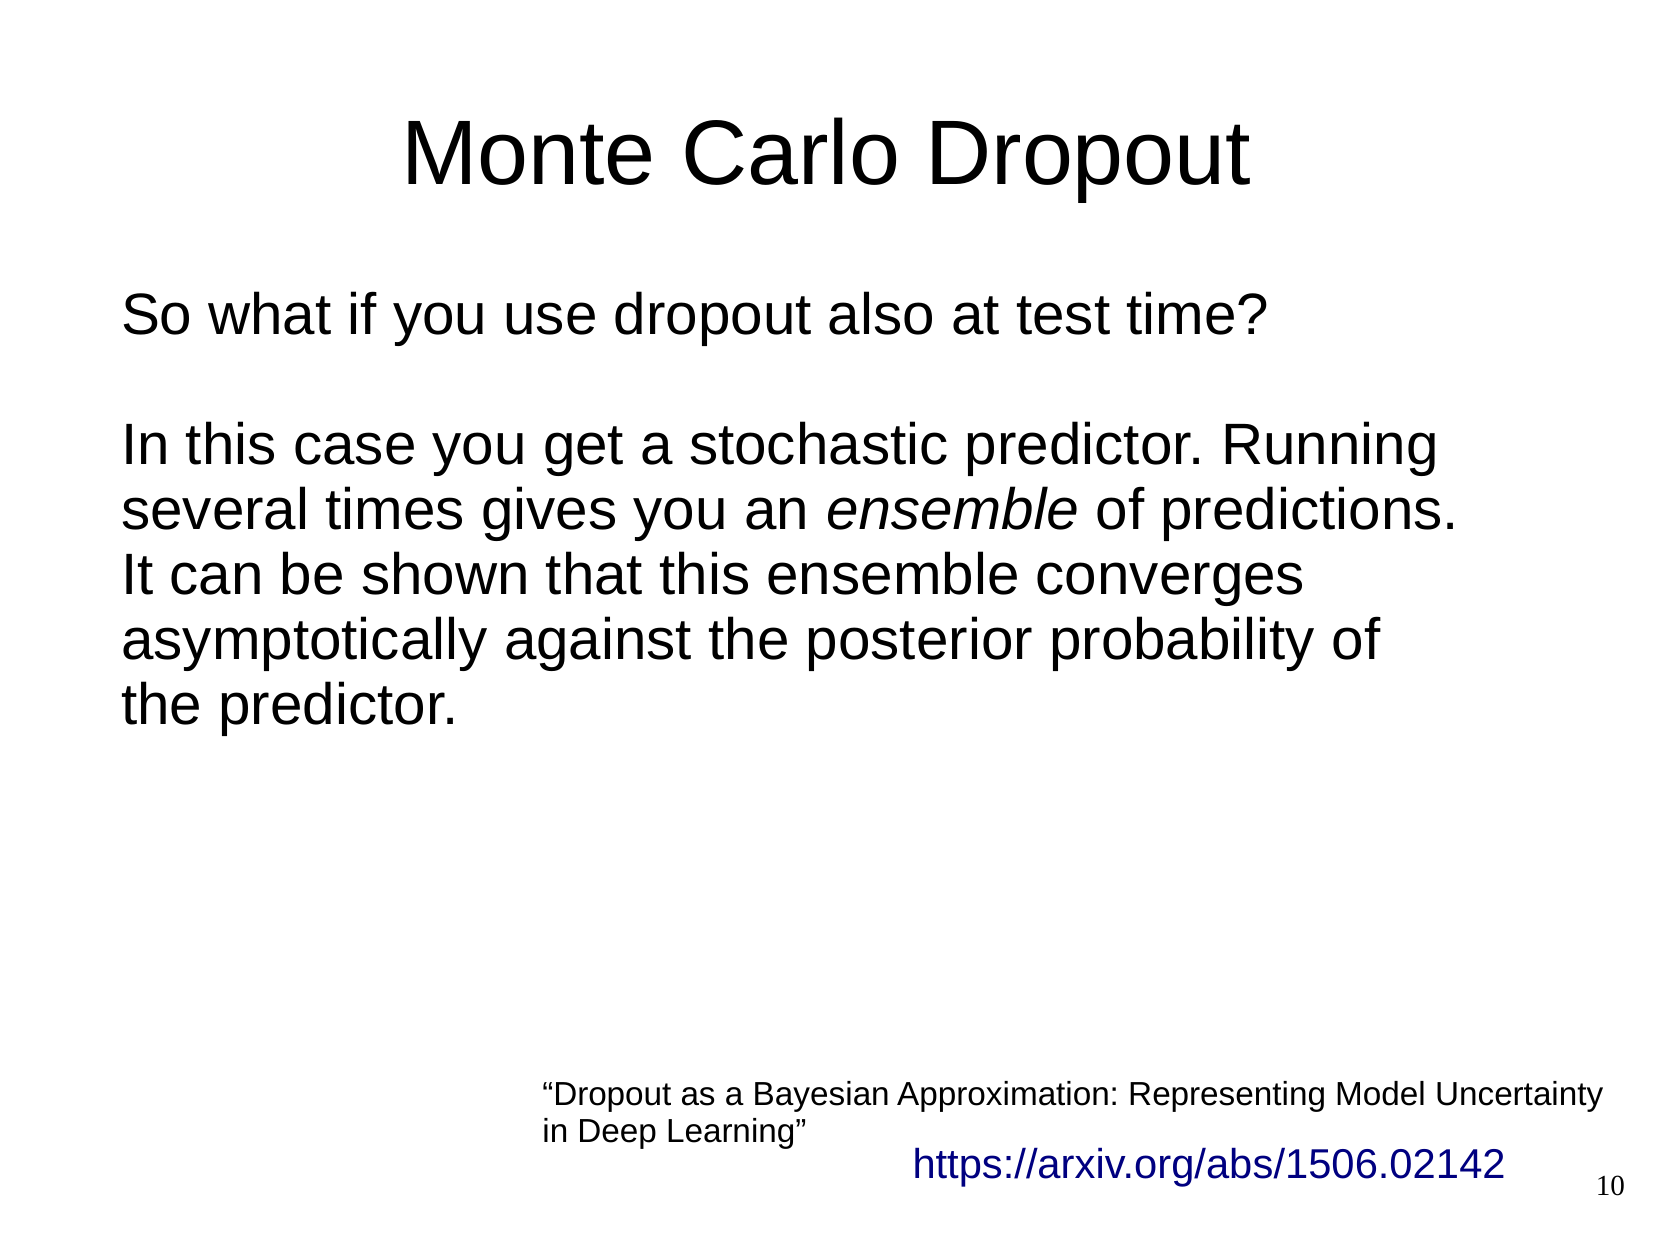

# Monte Carlo Dropout
So what if you use dropout also at test time?
In this case you get a stochastic predictor. Running several times gives you an ensemble of predictions.
It can be shown that this ensemble converges asymptotically against the posterior probability of the predictor.
“Dropout as a Bayesian Approximation: Representing Model Uncertainty in Deep Learning”
https://arxiv.org/abs/1506.02142
10